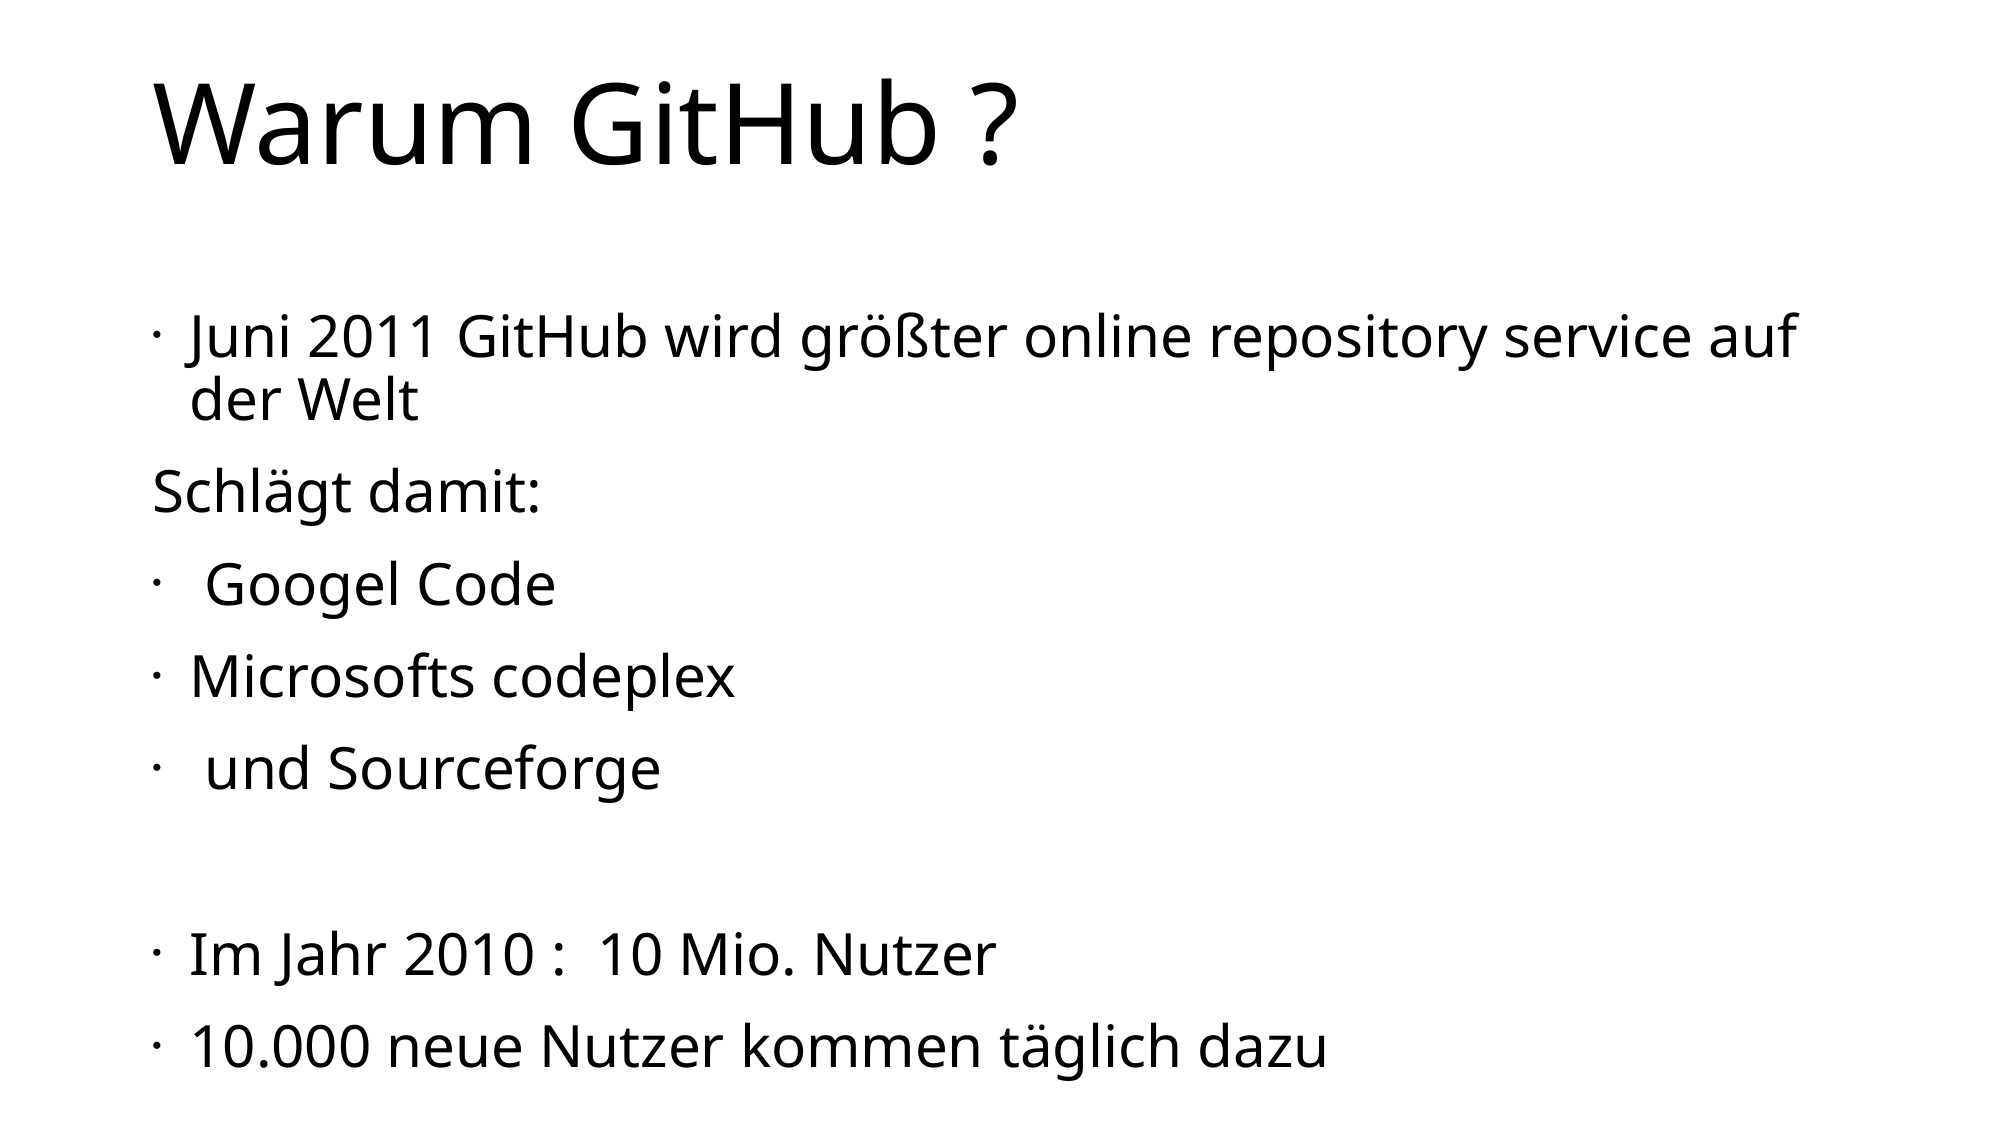

# Warum GitHub ?
Juni 2011 GitHub wird größter online repository service auf der Welt
Schlägt damit:
 Googel Code
Microsofts codeplex
 und Sourceforge
Im Jahr 2010 : 10 Mio. Nutzer
10.000 neue Nutzer kommen täglich dazu